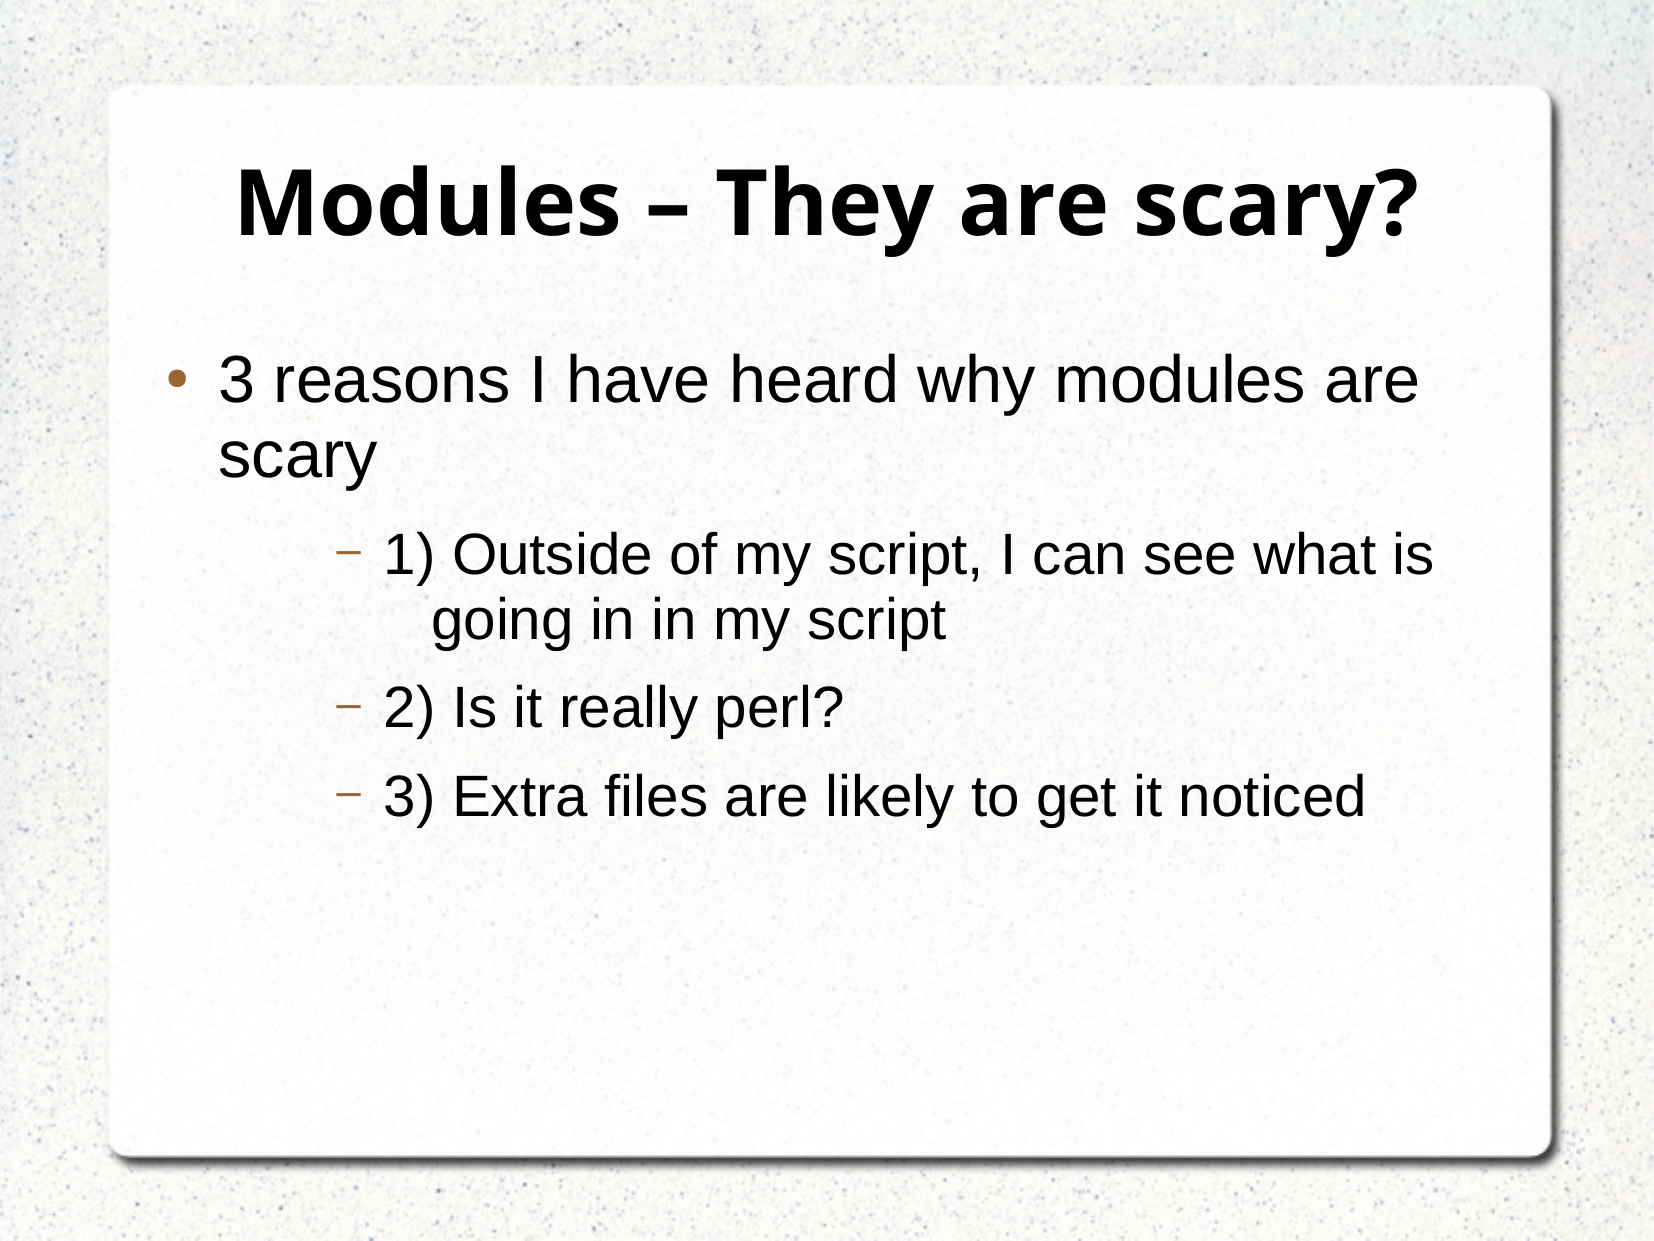

# Modules – They are scary?
3 reasons I have heard why modules are scary
1) Outside of my script, I can see what is going in in my script
2) Is it really perl?
3) Extra files are likely to get it noticed